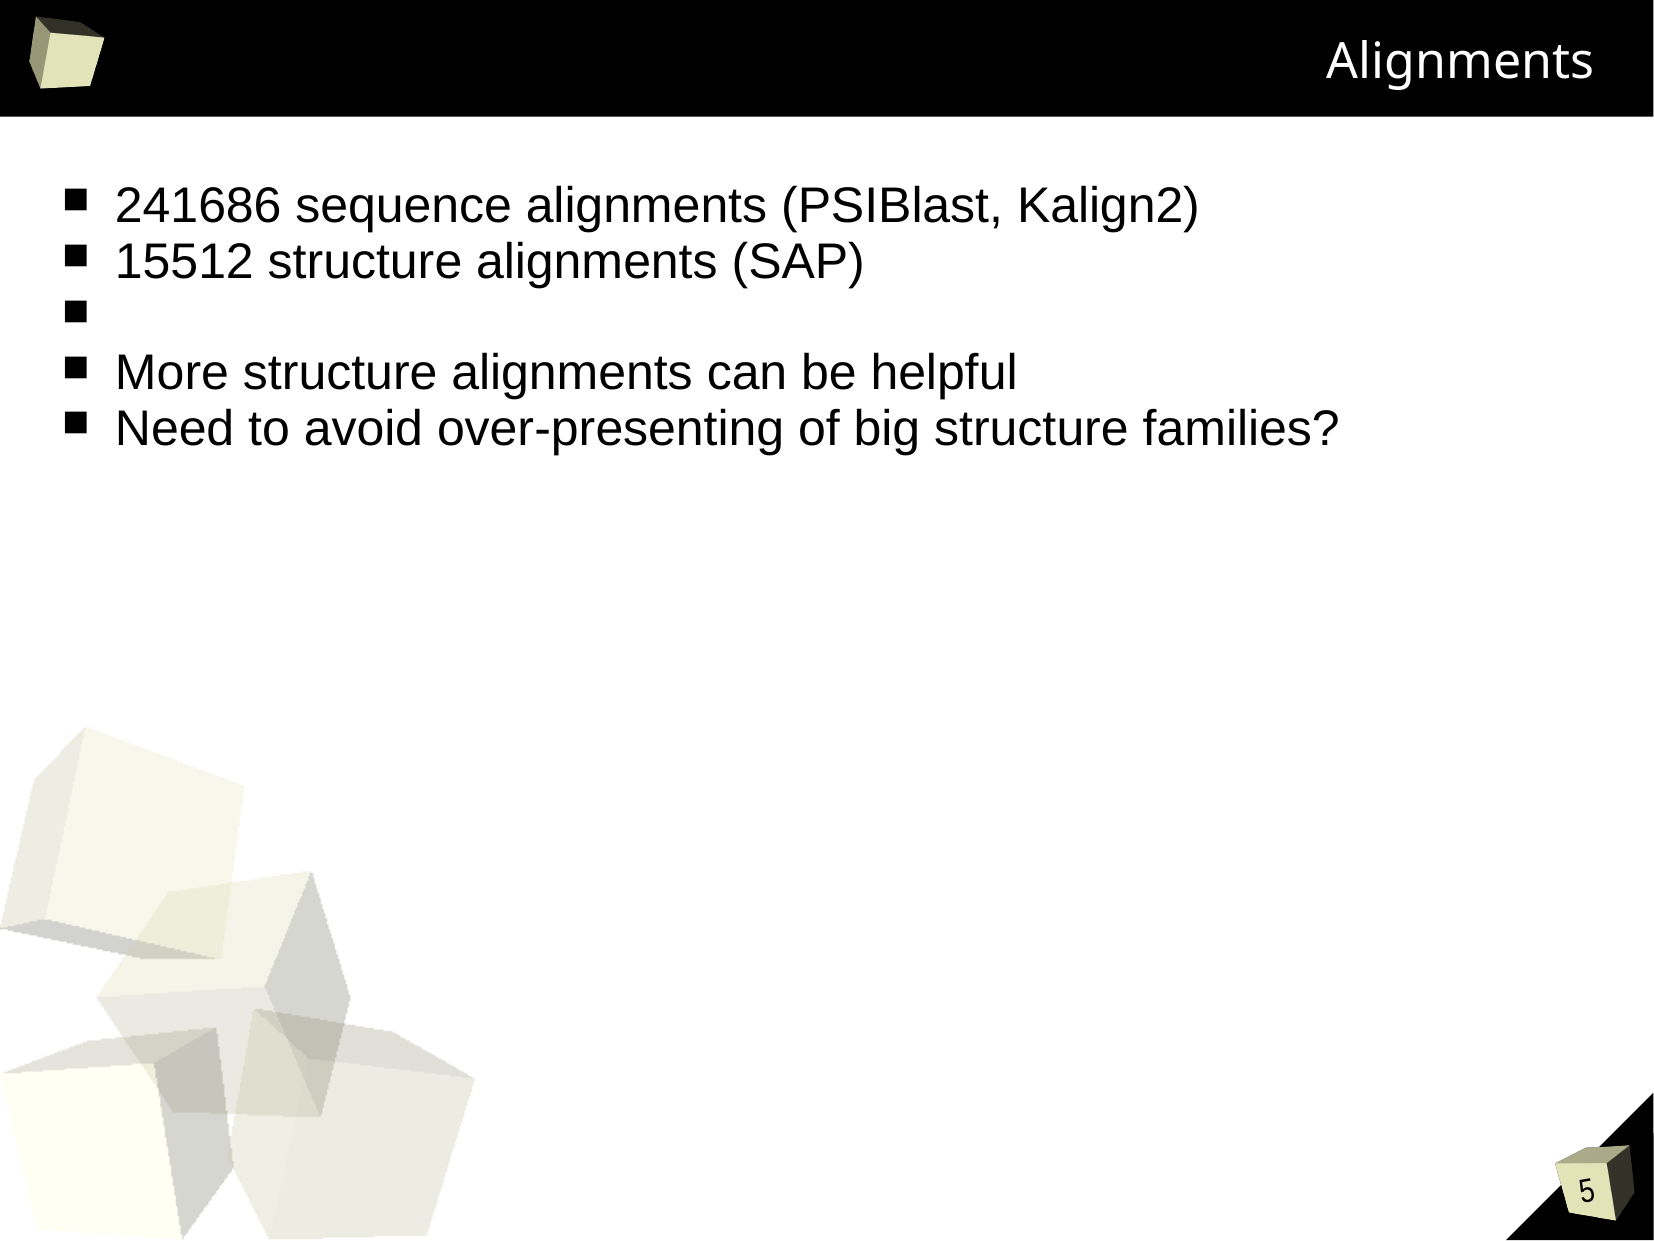

# Alignments
241686 sequence alignments (PSIBlast, Kalign2)
15512 structure alignments (SAP)
More structure alignments can be helpful
Need to avoid over-presenting of big structure families?